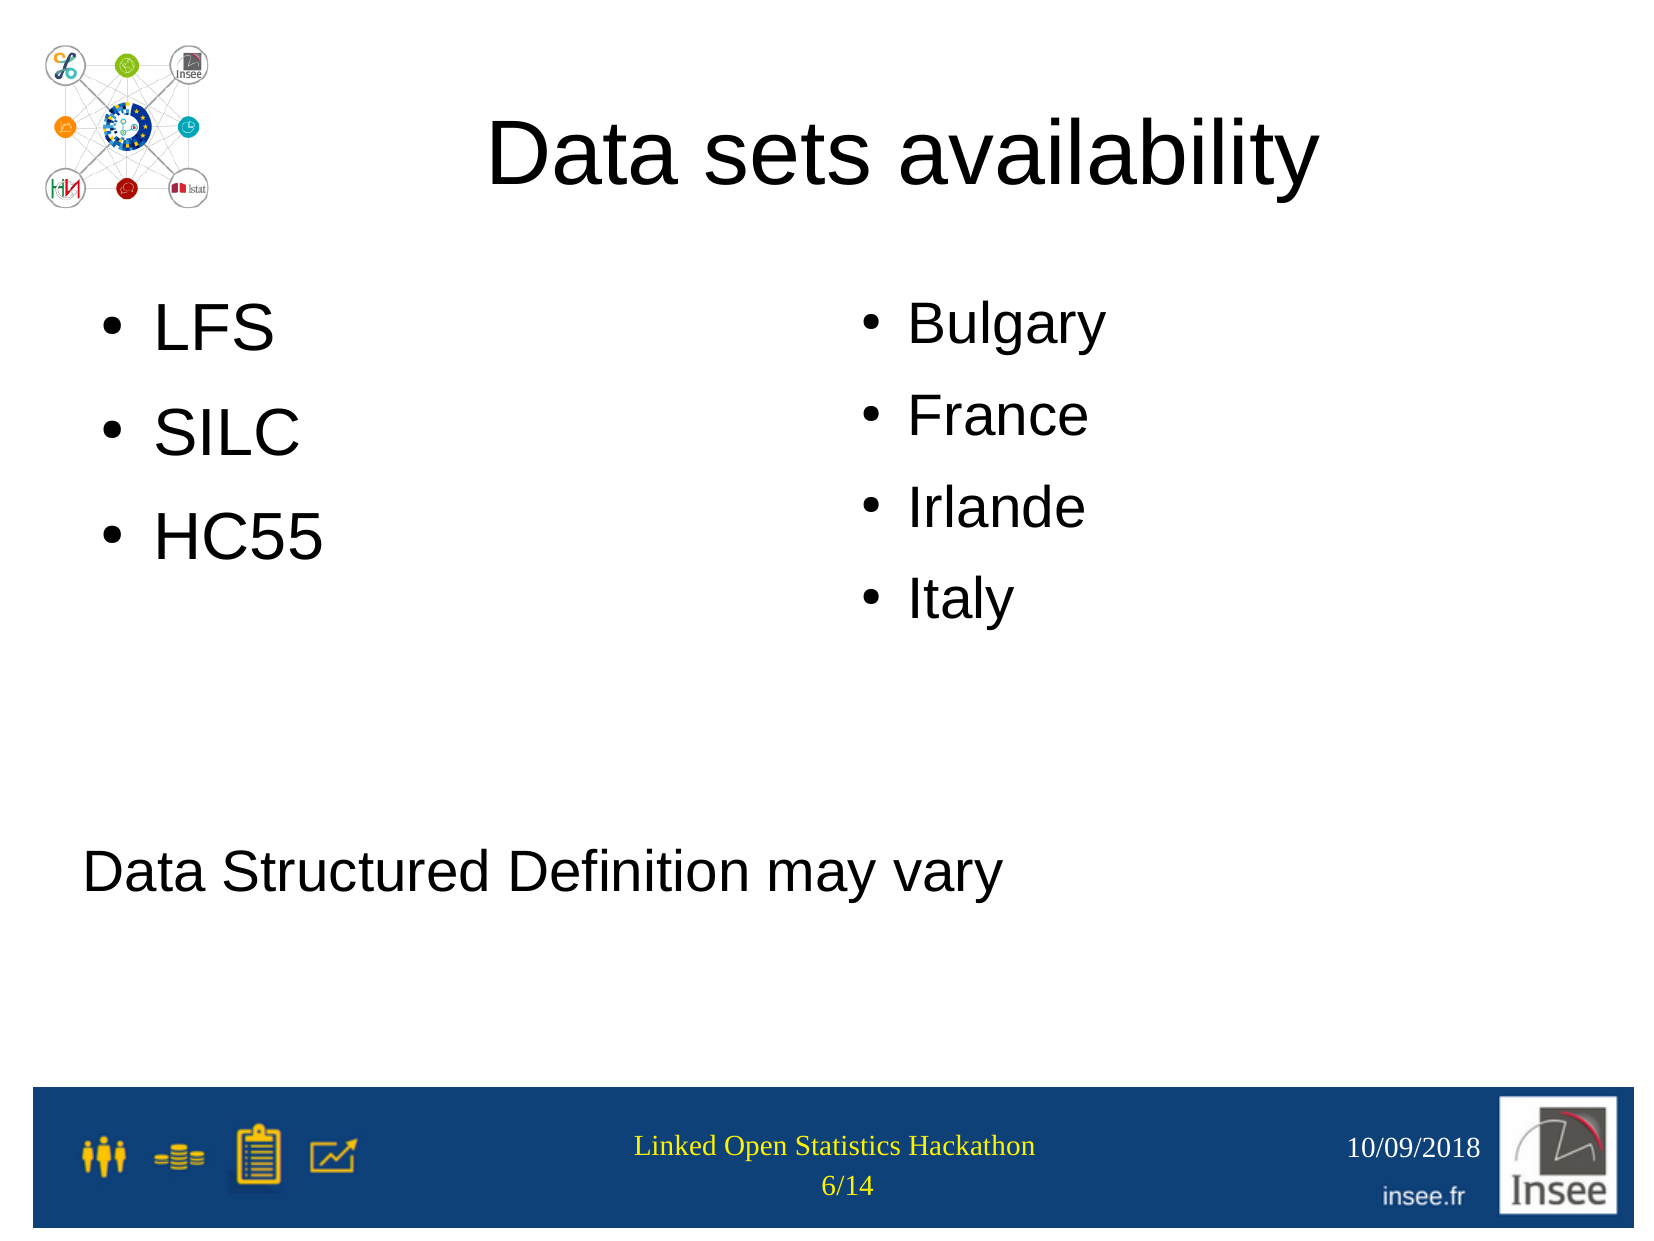

# Data sets availability
LFS
SILC
HC55
Bulgary
France
Irlande
Italy
Data Structured Definition may vary
Linked Open Statistics Hackathon
6